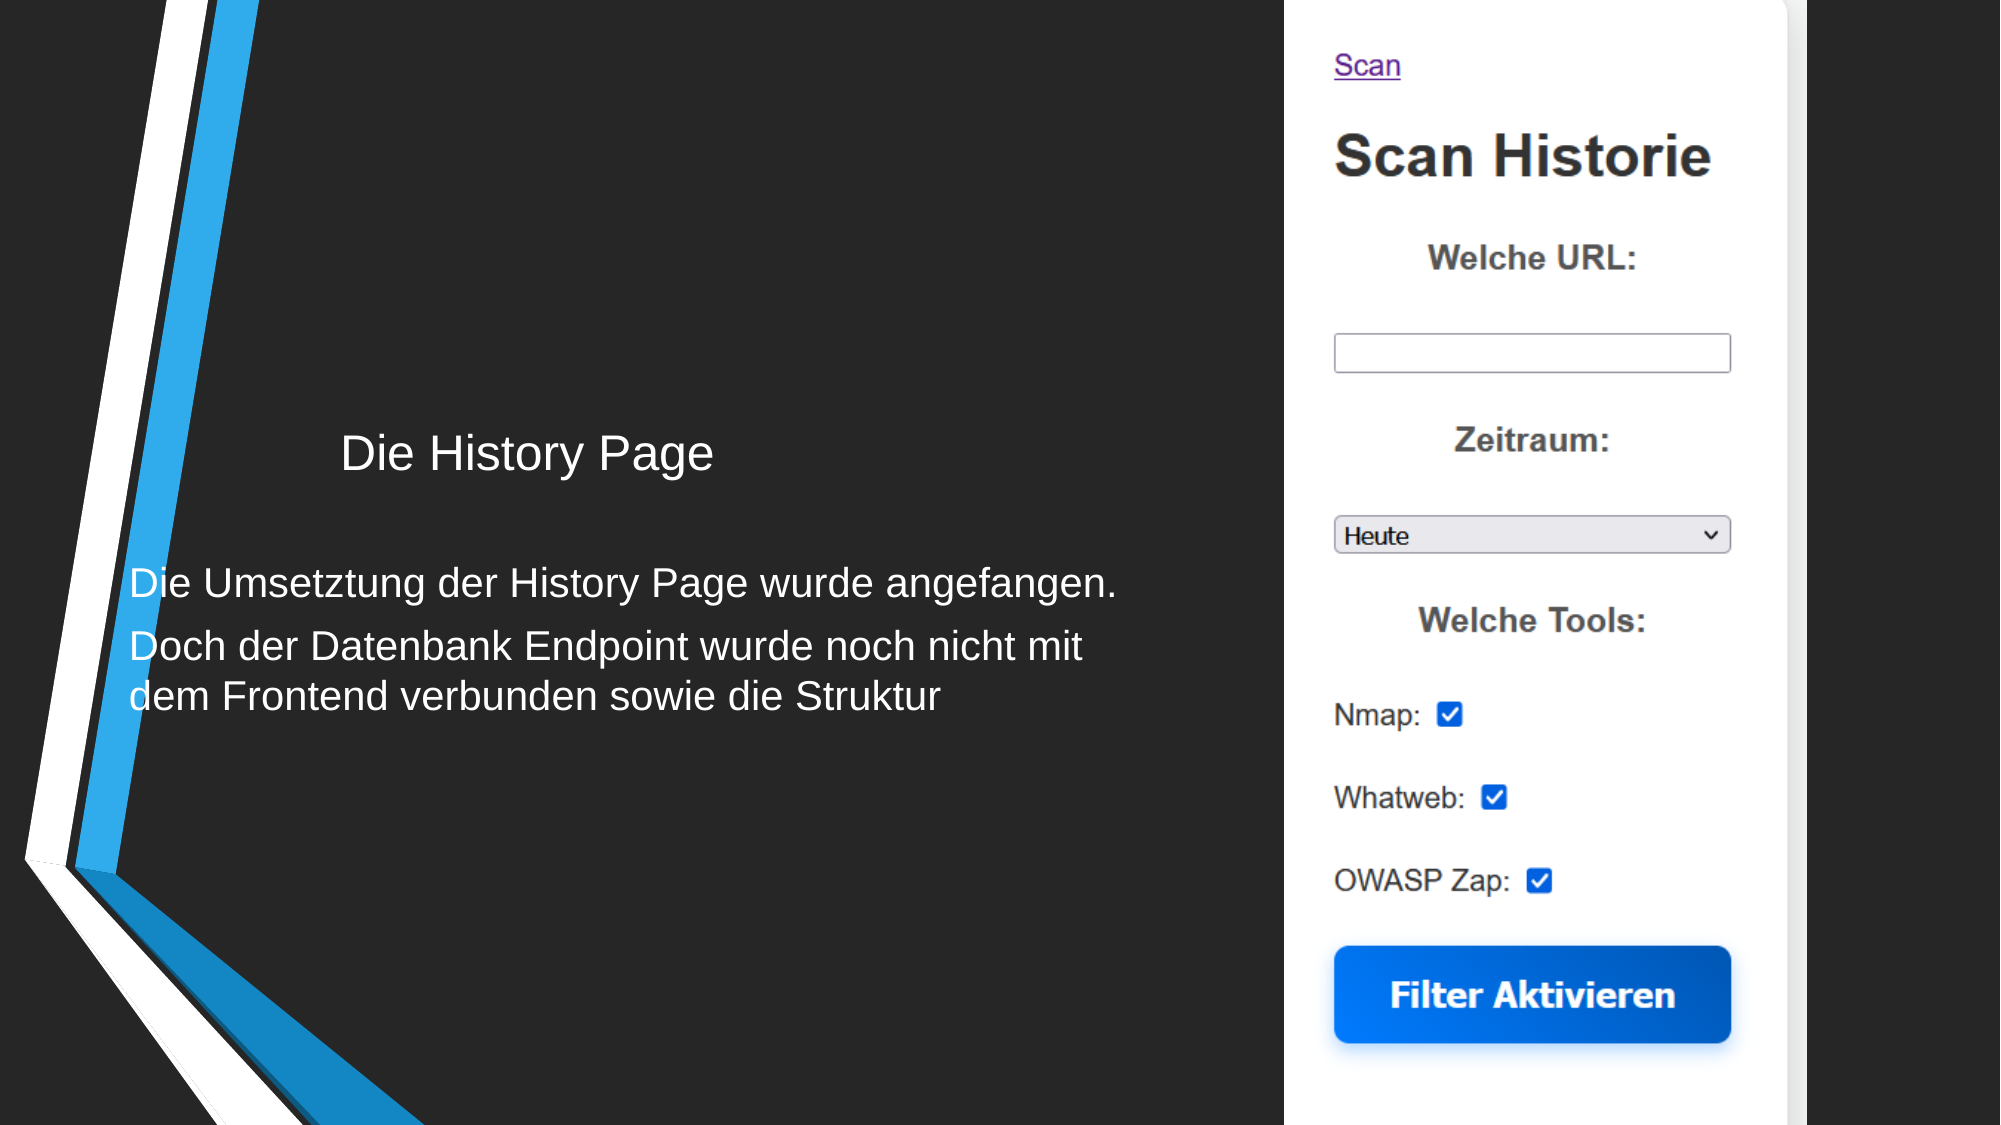

Die Umsetztung der History Page wurde angefangen.
Doch der Datenbank Endpoint wurde noch nicht mit dem Frontend verbunden sowie die Struktur
# Die History Page